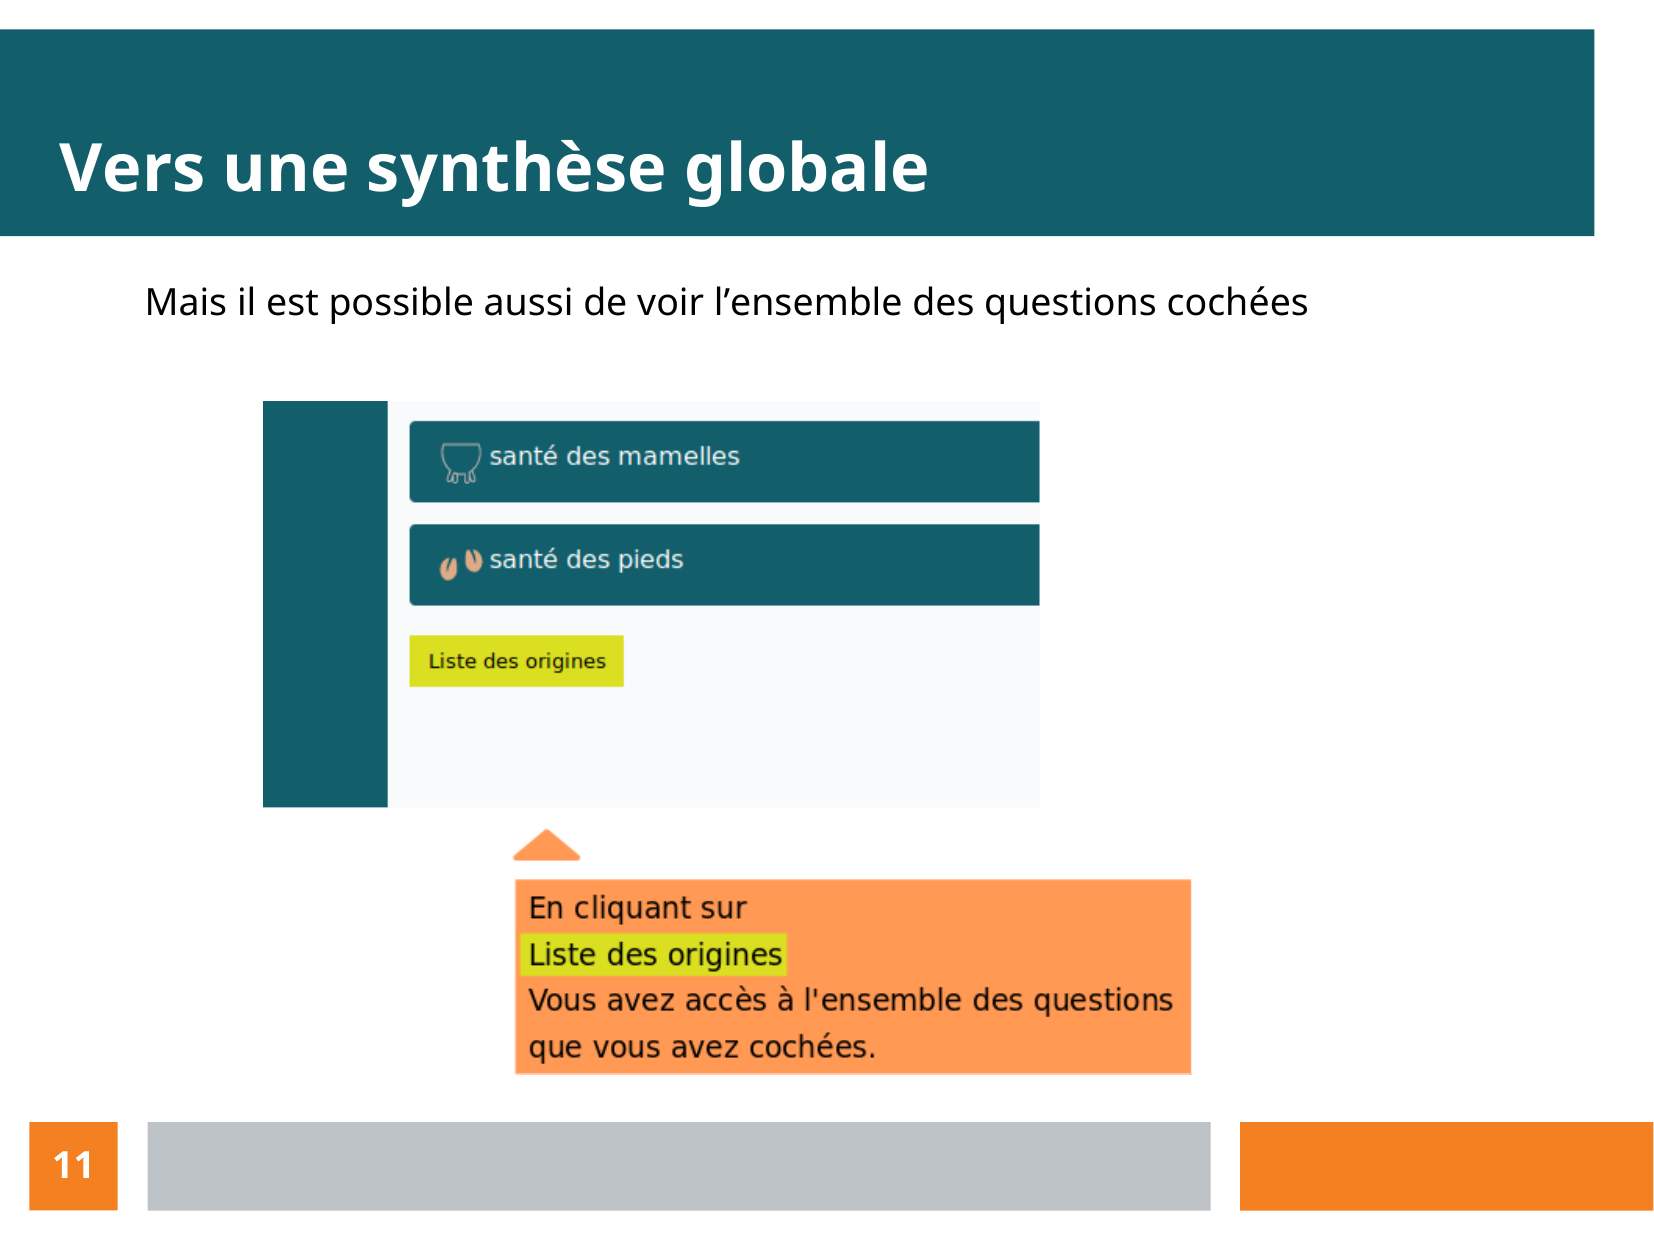

# Vers une synthèse globale
Mais il est possible aussi de voir l’ensemble des questions cochées
11